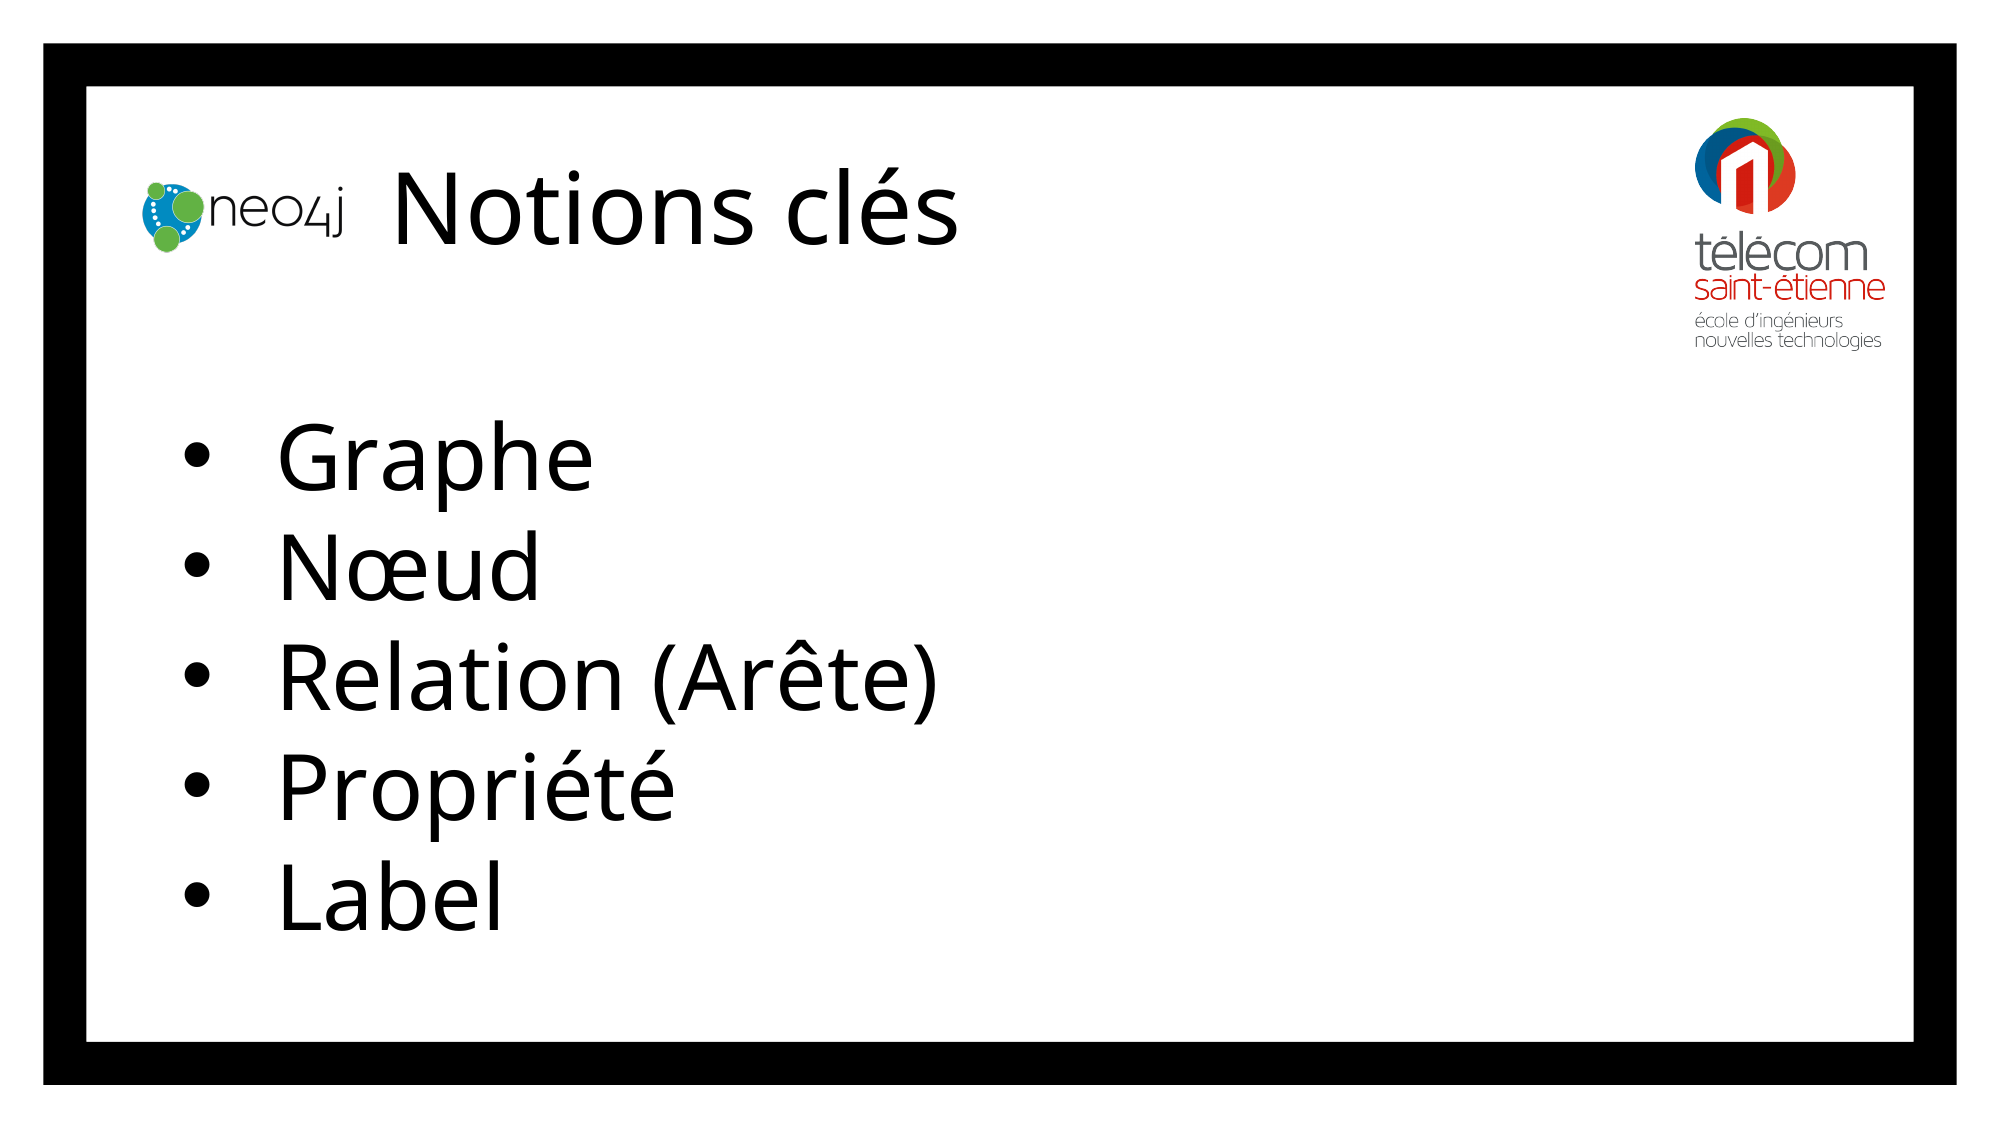

# Notions clés
Graphe
Nœud
Relation (Arête)
Propriété
Label